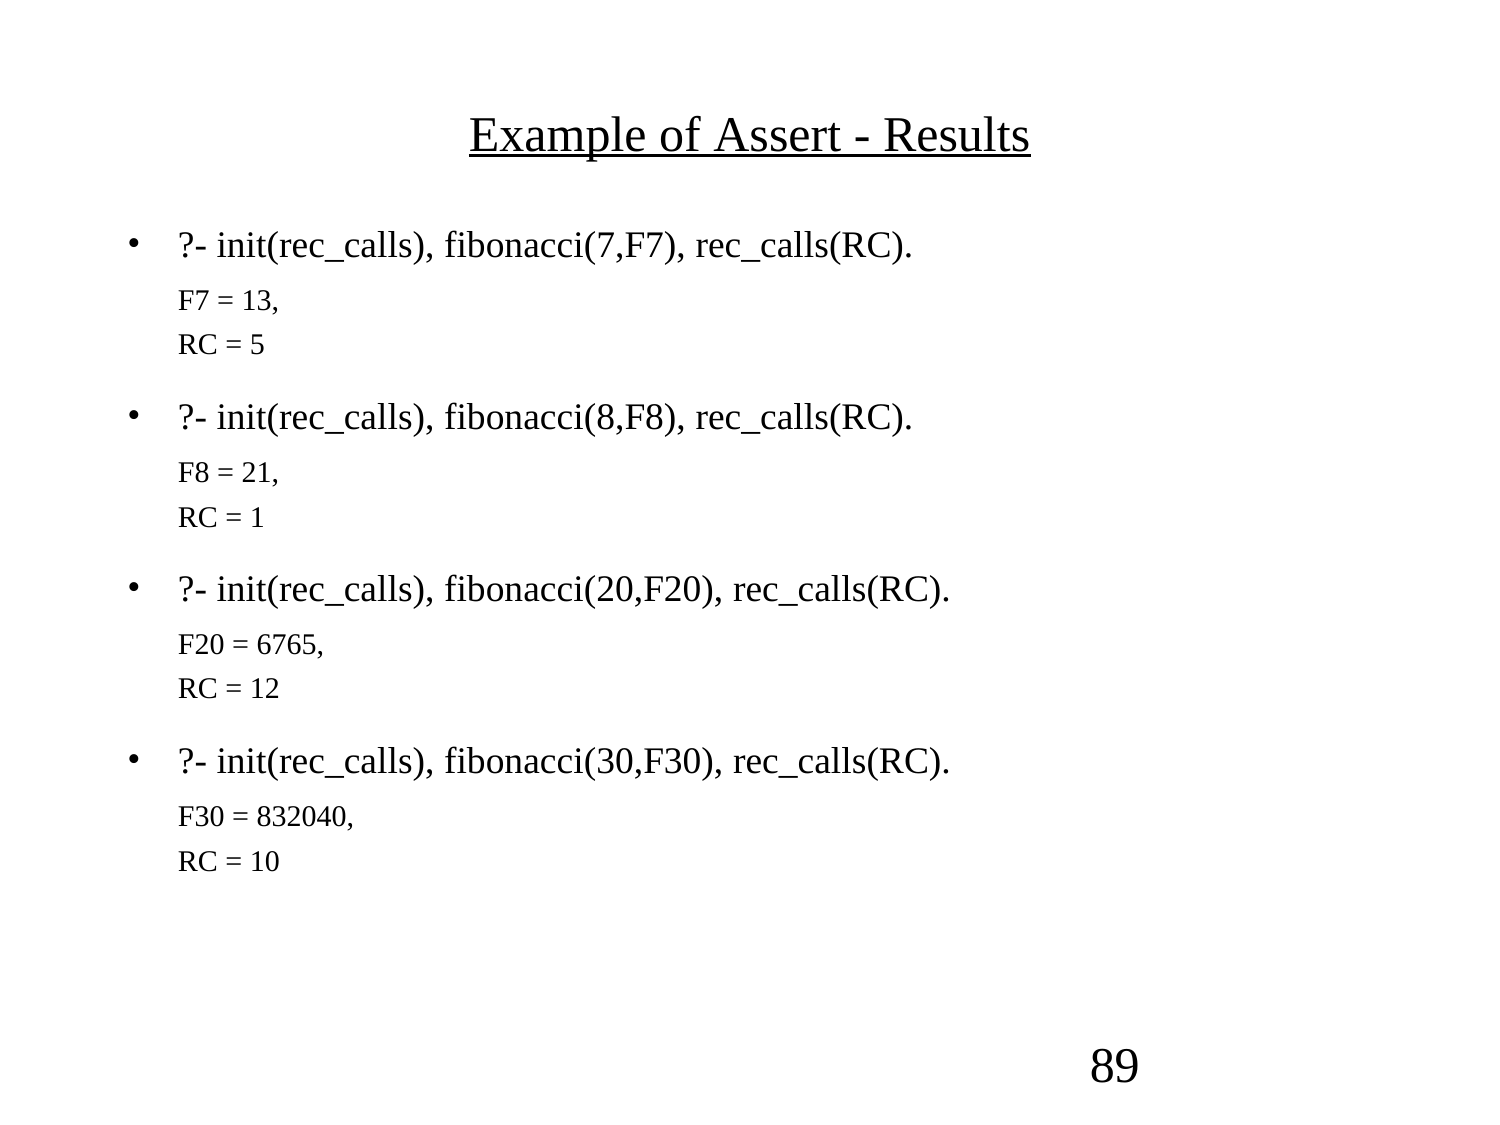

# Example of Assert - Results
?- init(rec_calls), fibonacci(7,F7), rec_calls(RC).
	F7 = 13,
	RC = 5
?- init(rec_calls), fibonacci(8,F8), rec_calls(RC).
	F8 = 21,
	RC = 1
?- init(rec_calls), fibonacci(20,F20), rec_calls(RC).
	F20 = 6765,
	RC = 12
?- init(rec_calls), fibonacci(30,F30), rec_calls(RC).
	F30 = 832040,
	RC = 10
89